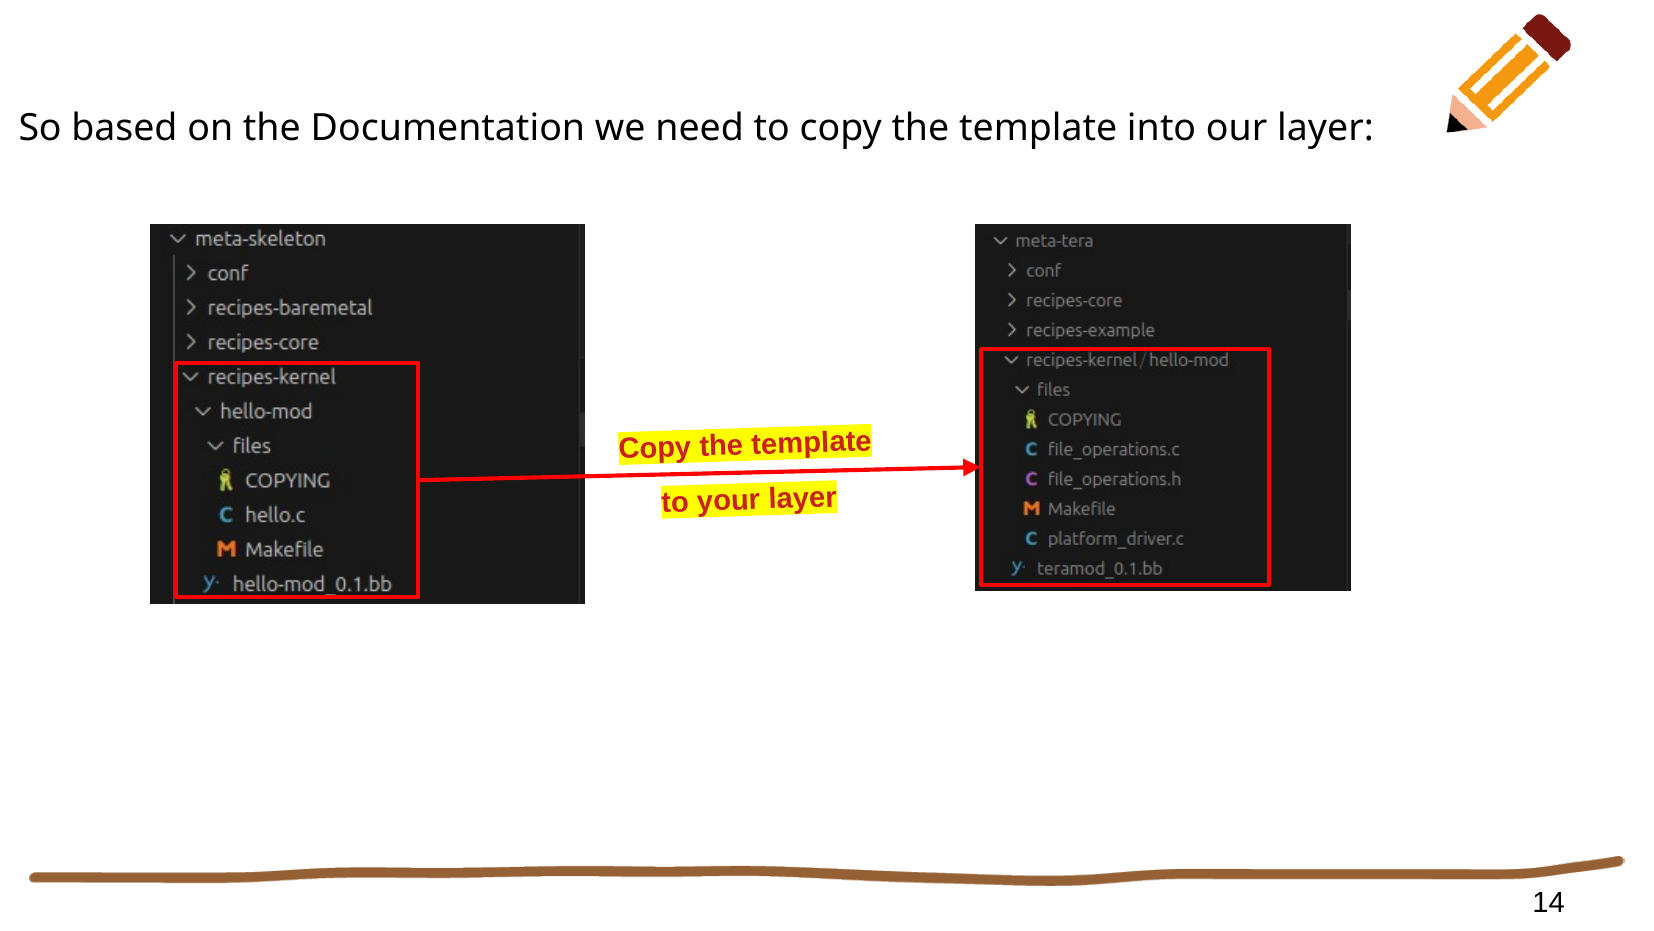

So based on the Documentation we need to copy the template into our layer:
Copy the template
to your layer
14